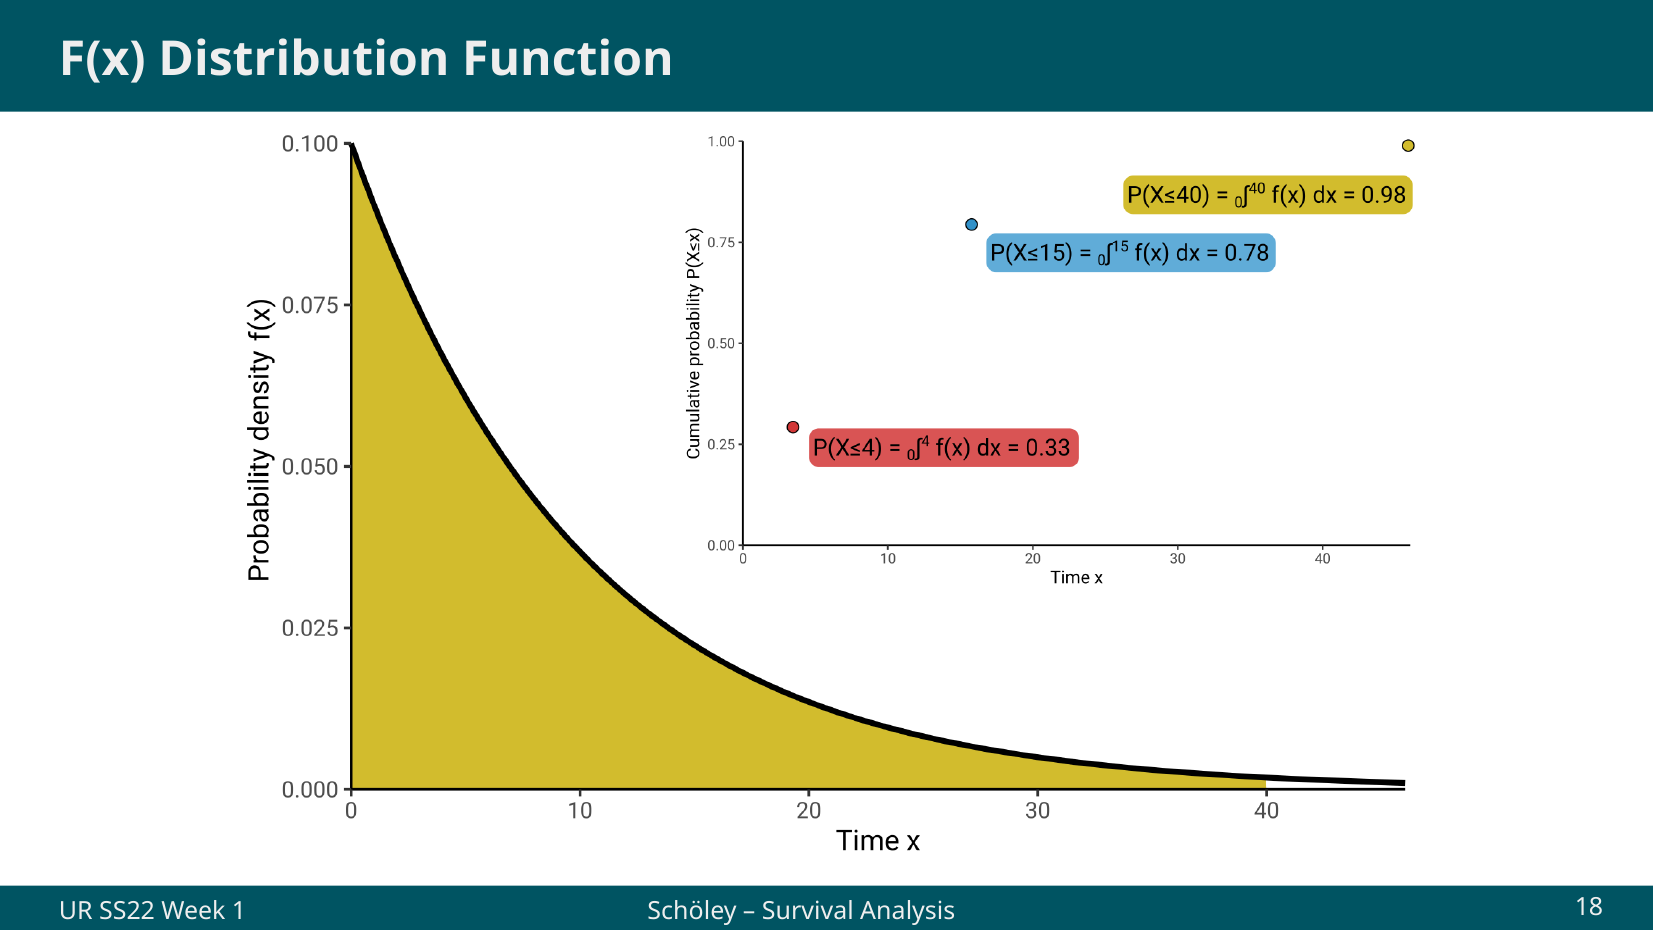

# F(x) Distribution Function
18
UR SS22 Week 1
Schöley – Survival Analysis